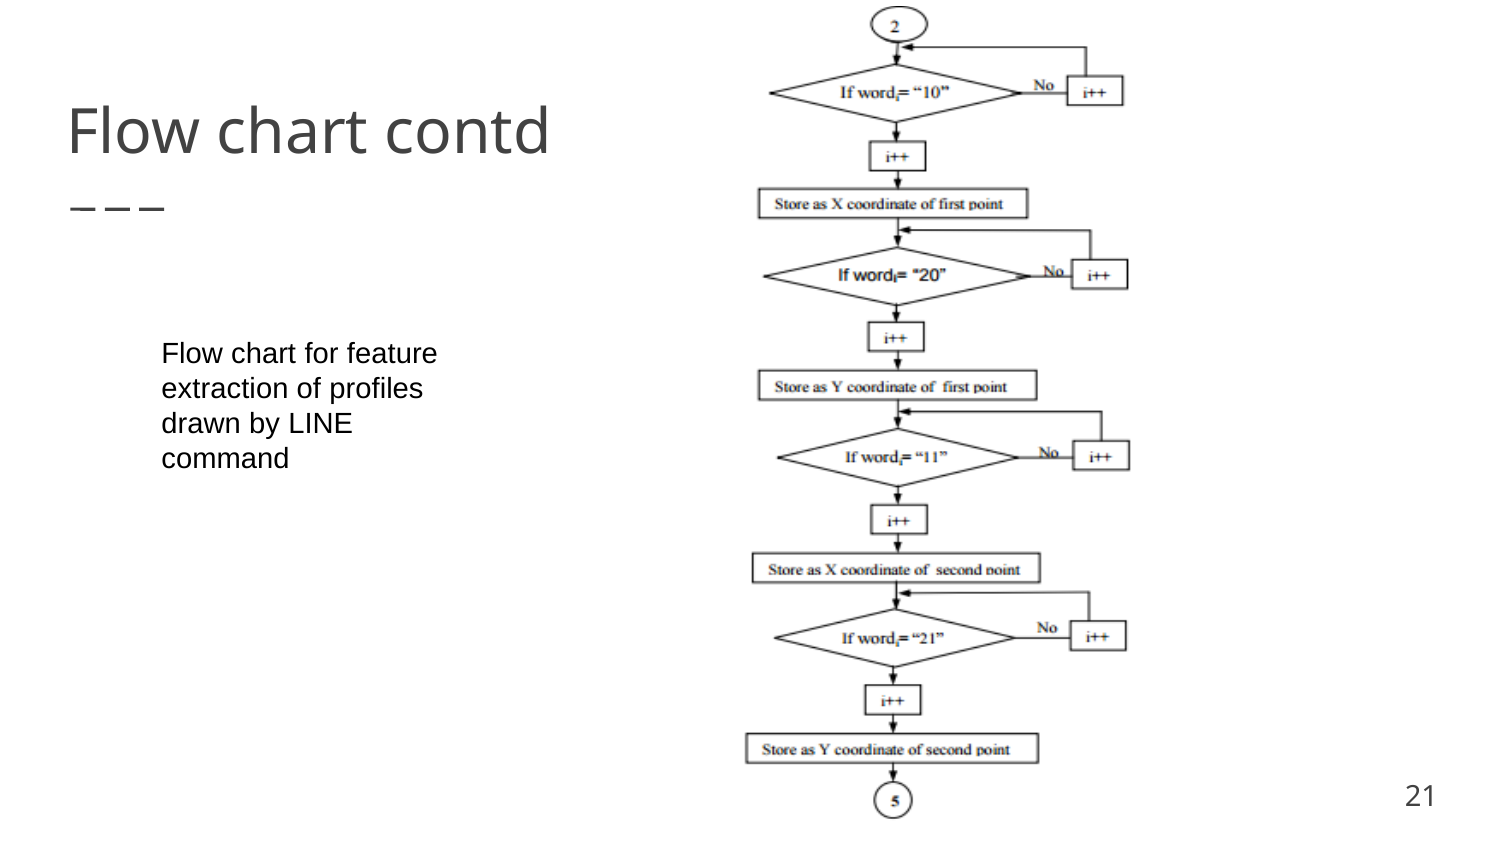

# Flow chart contd
Flow chart for feature extraction of profiles drawn by LINE command